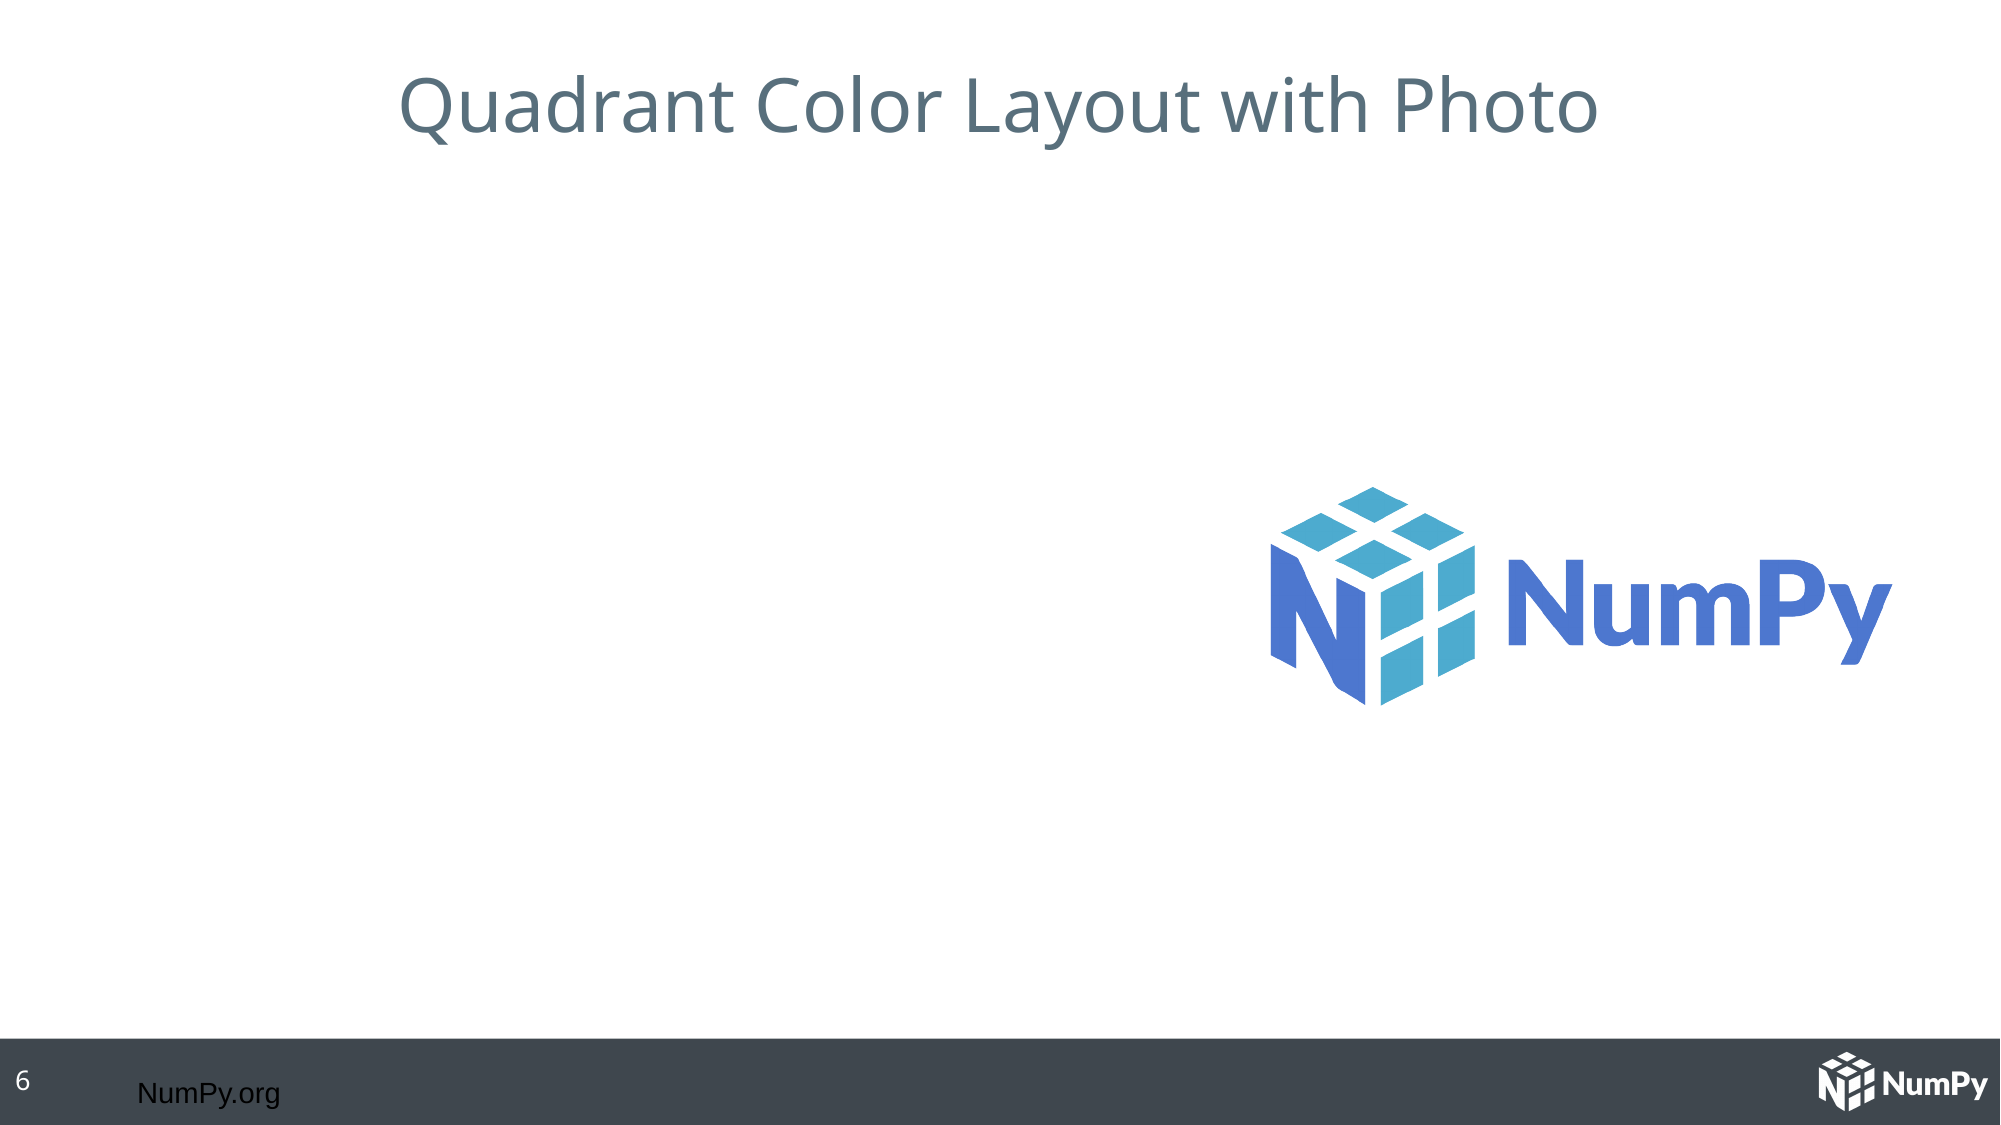

# Quadrant Color Layout with Photo
NumPy.org